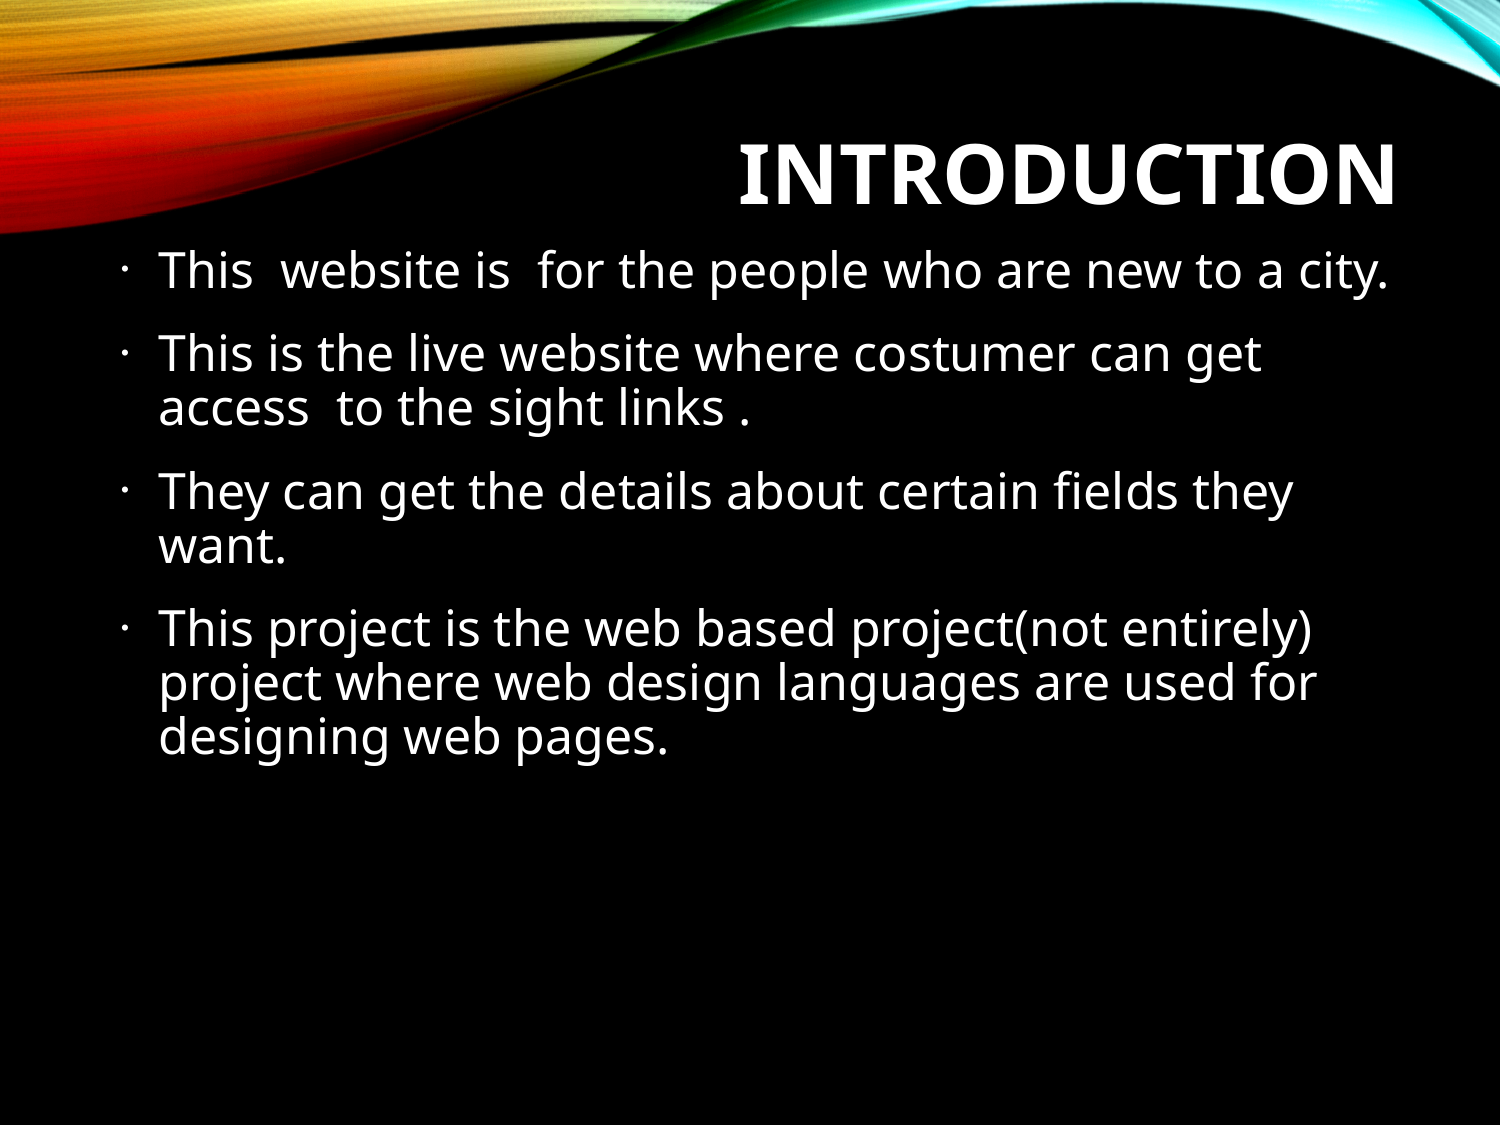

# INTRODUCTION
This website is for the people who are new to a city.
This is the live website where costumer can get access to the sight links .
They can get the details about certain fields they want.
This project is the web based project(not entirely) project where web design languages are used for designing web pages.